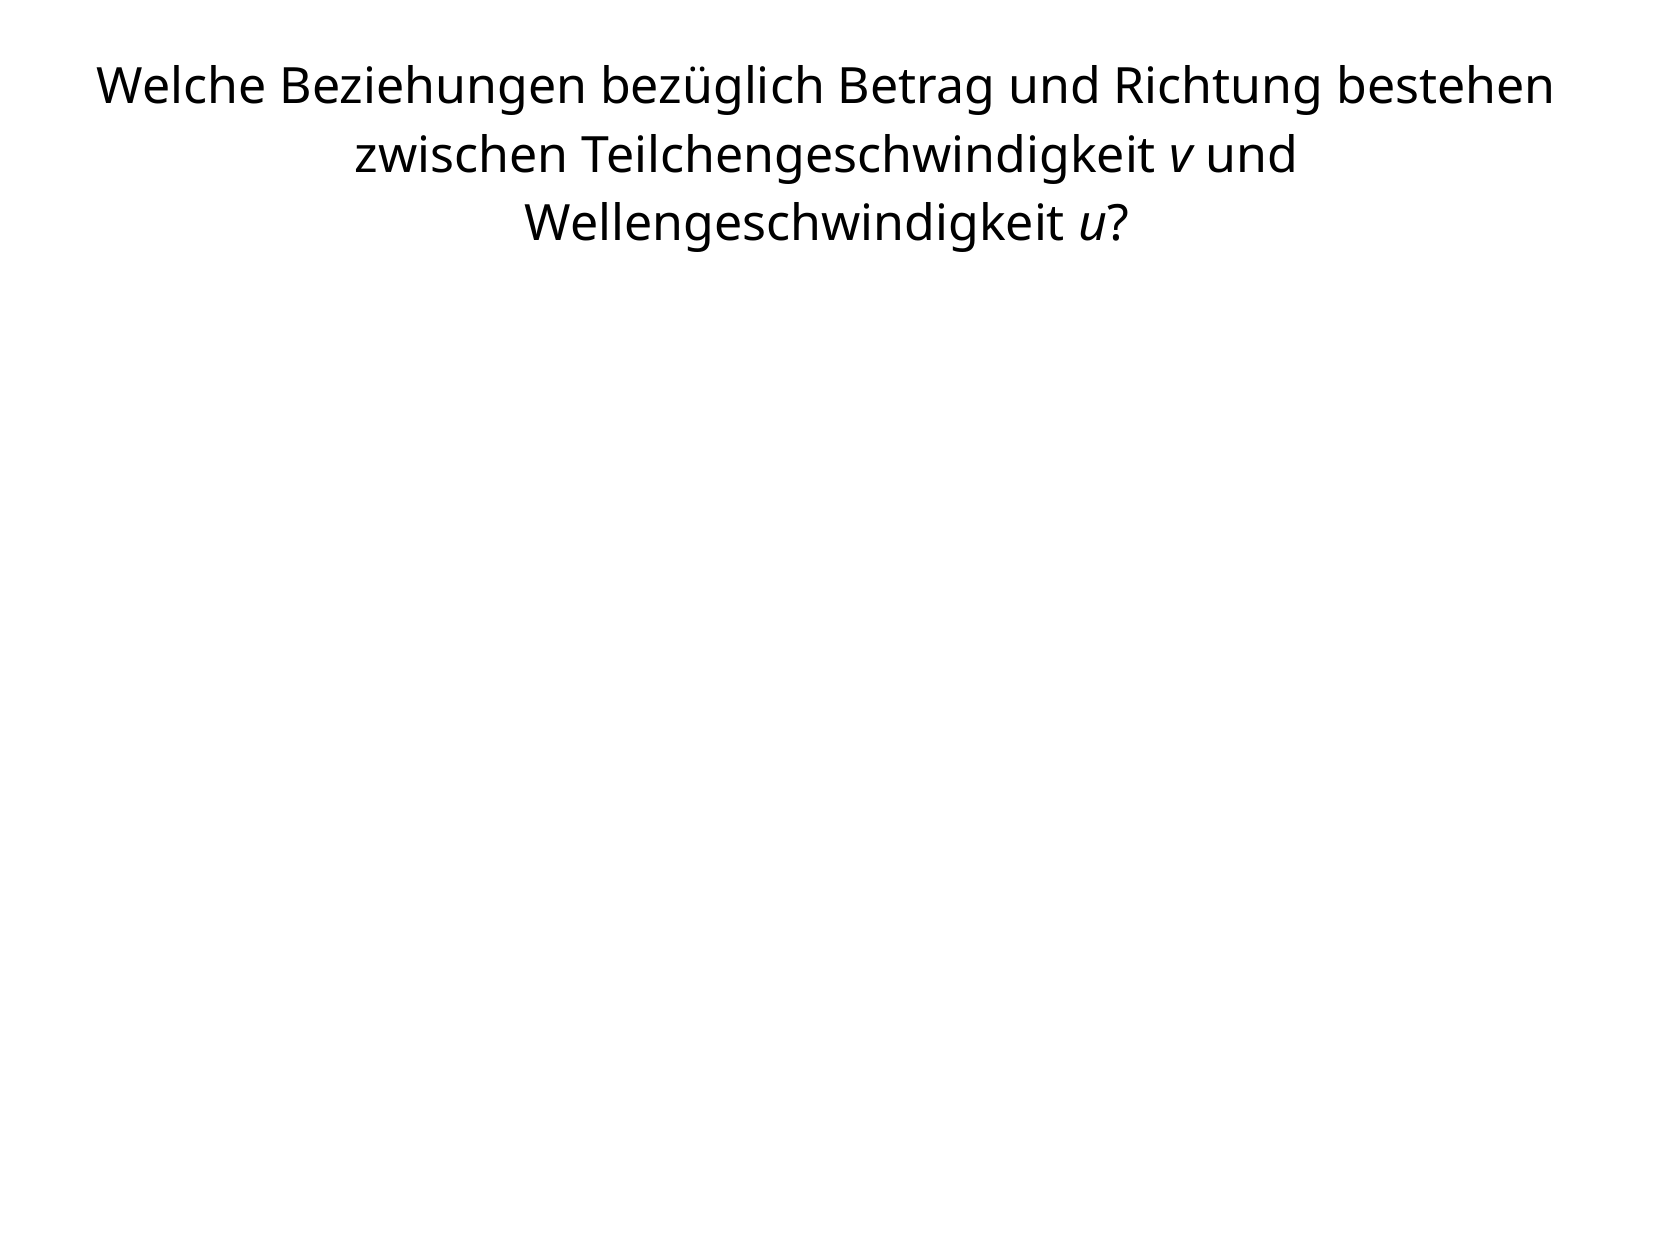

# Welche Beziehungen bezüglich Betrag und Richtung bestehen zwischen Teilchengeschwindigkeit v und Wellengeschwindigkeit u?